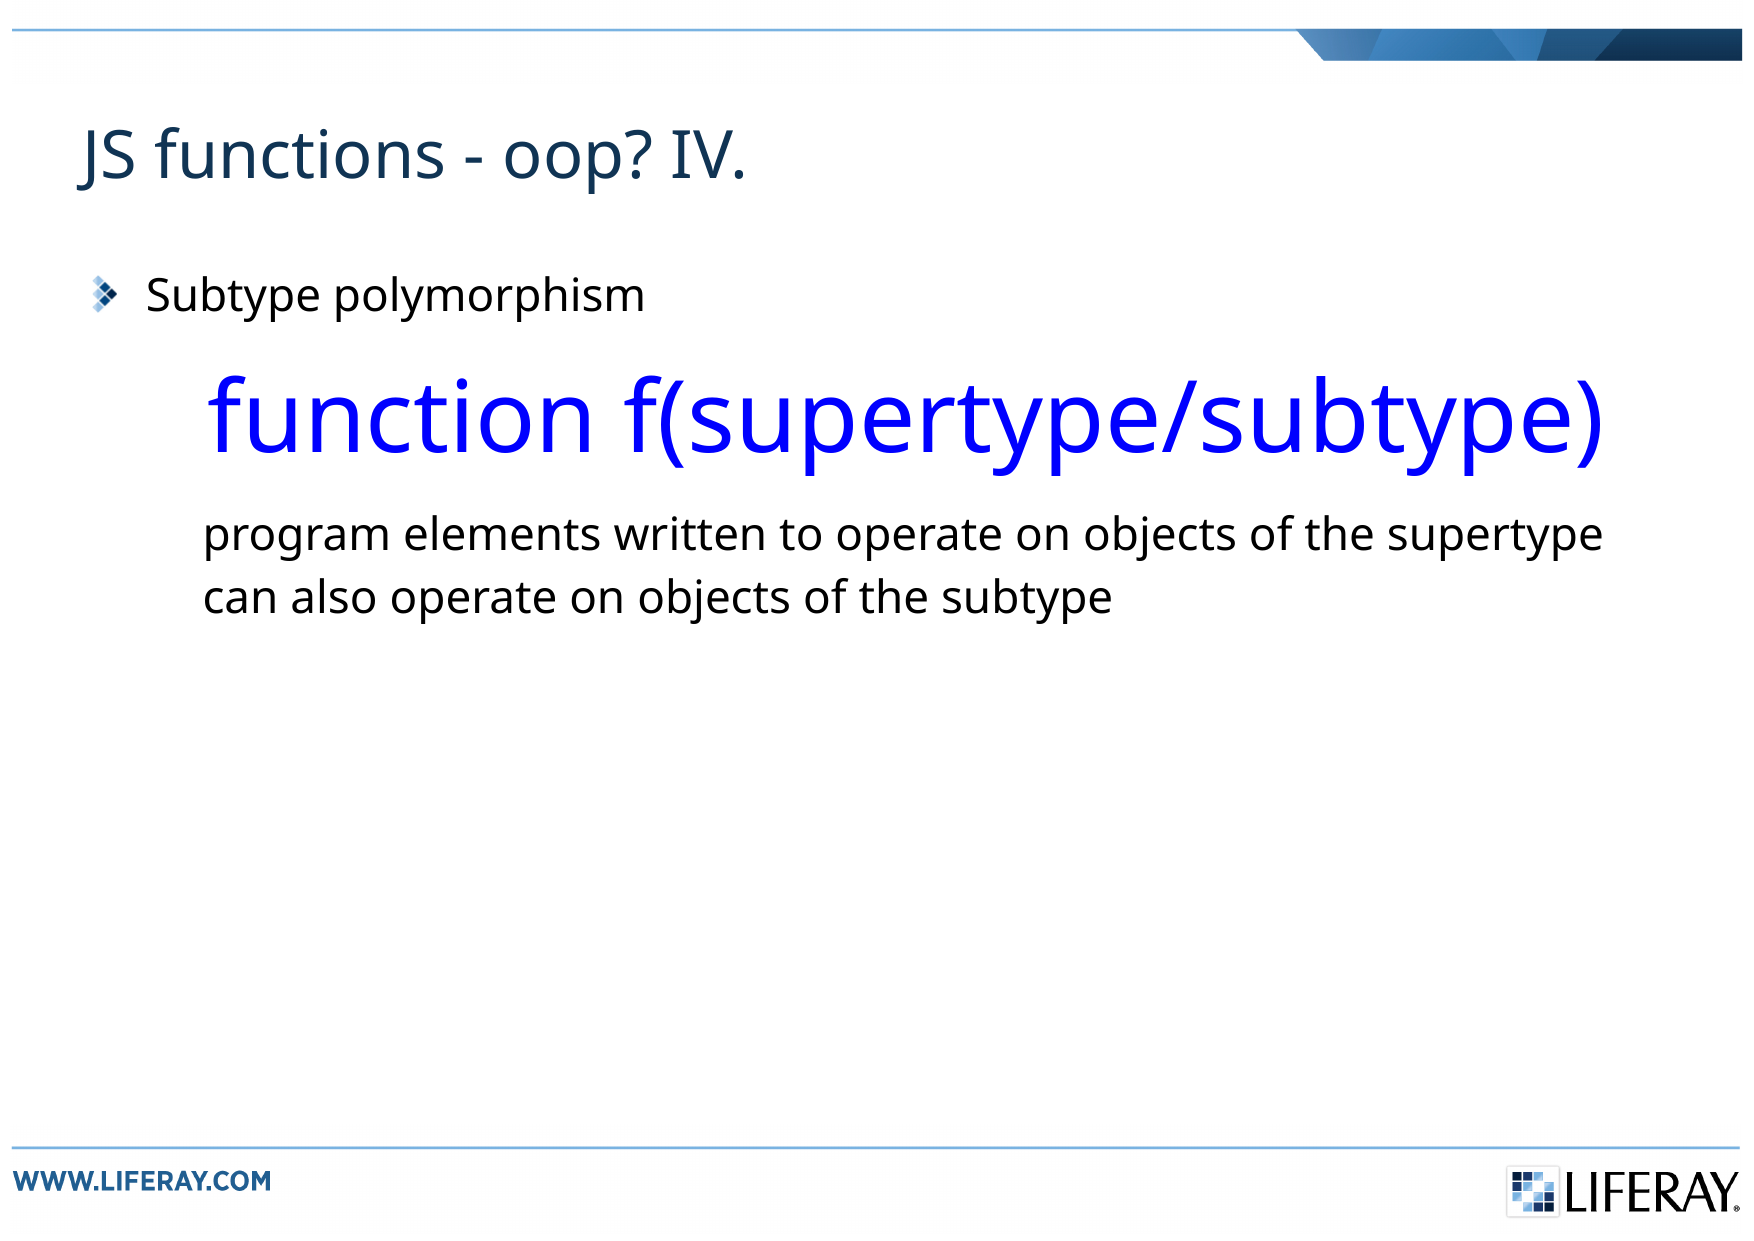

# JS functions - oop? IV.
Subtype polymorphism
function f(supertype/subtype)
program elements written to operate on objects of the supertype can also operate on objects of the subtype